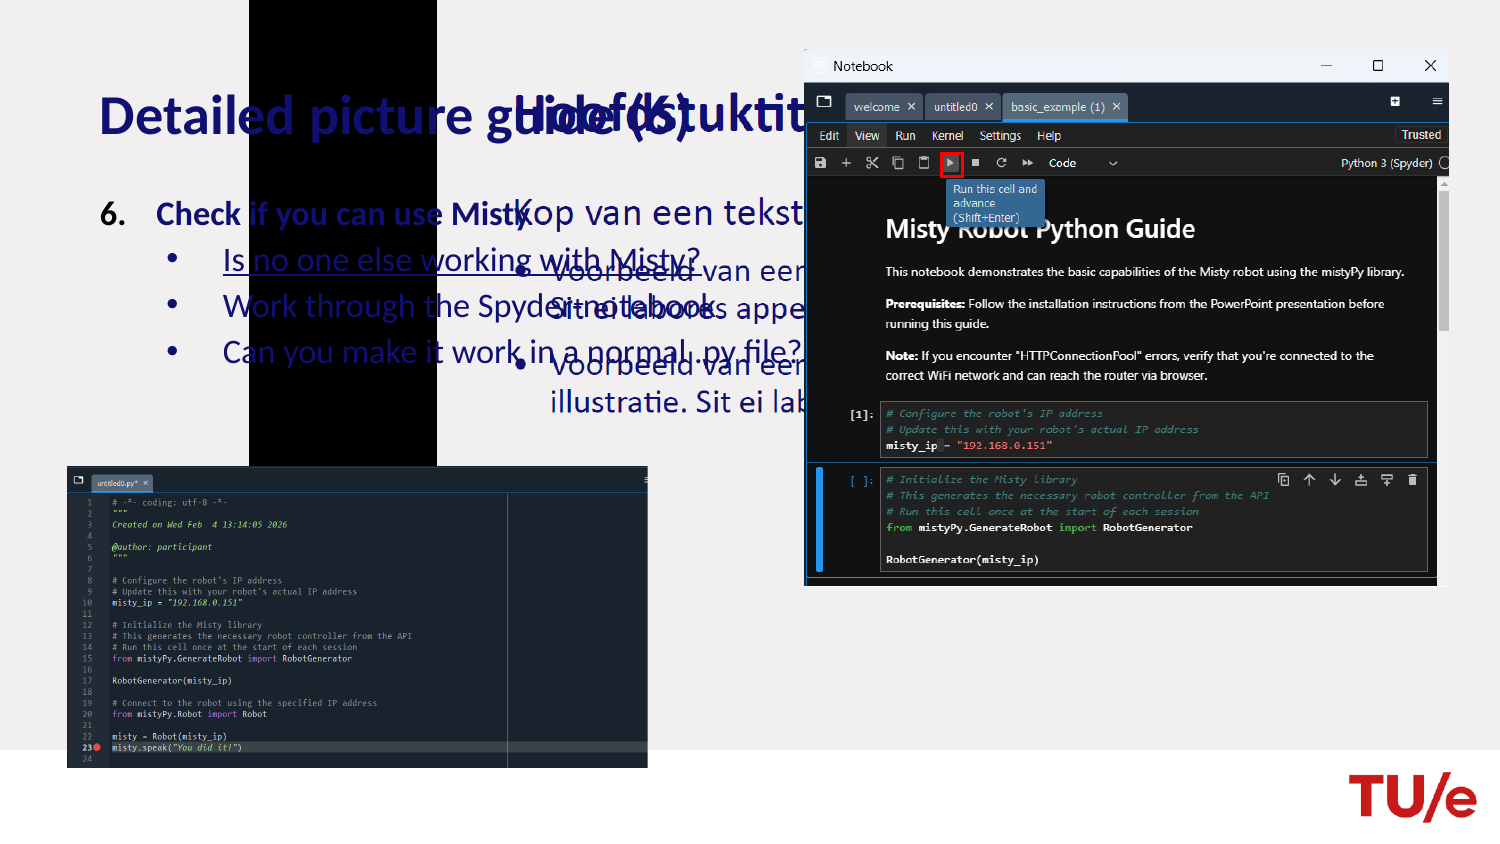

# Detailed picture guide (6)
Check if you can use Misty
Is no one else working with Misty?
Work through the Spyder-notebook
Can you make it work in a normal .py file?